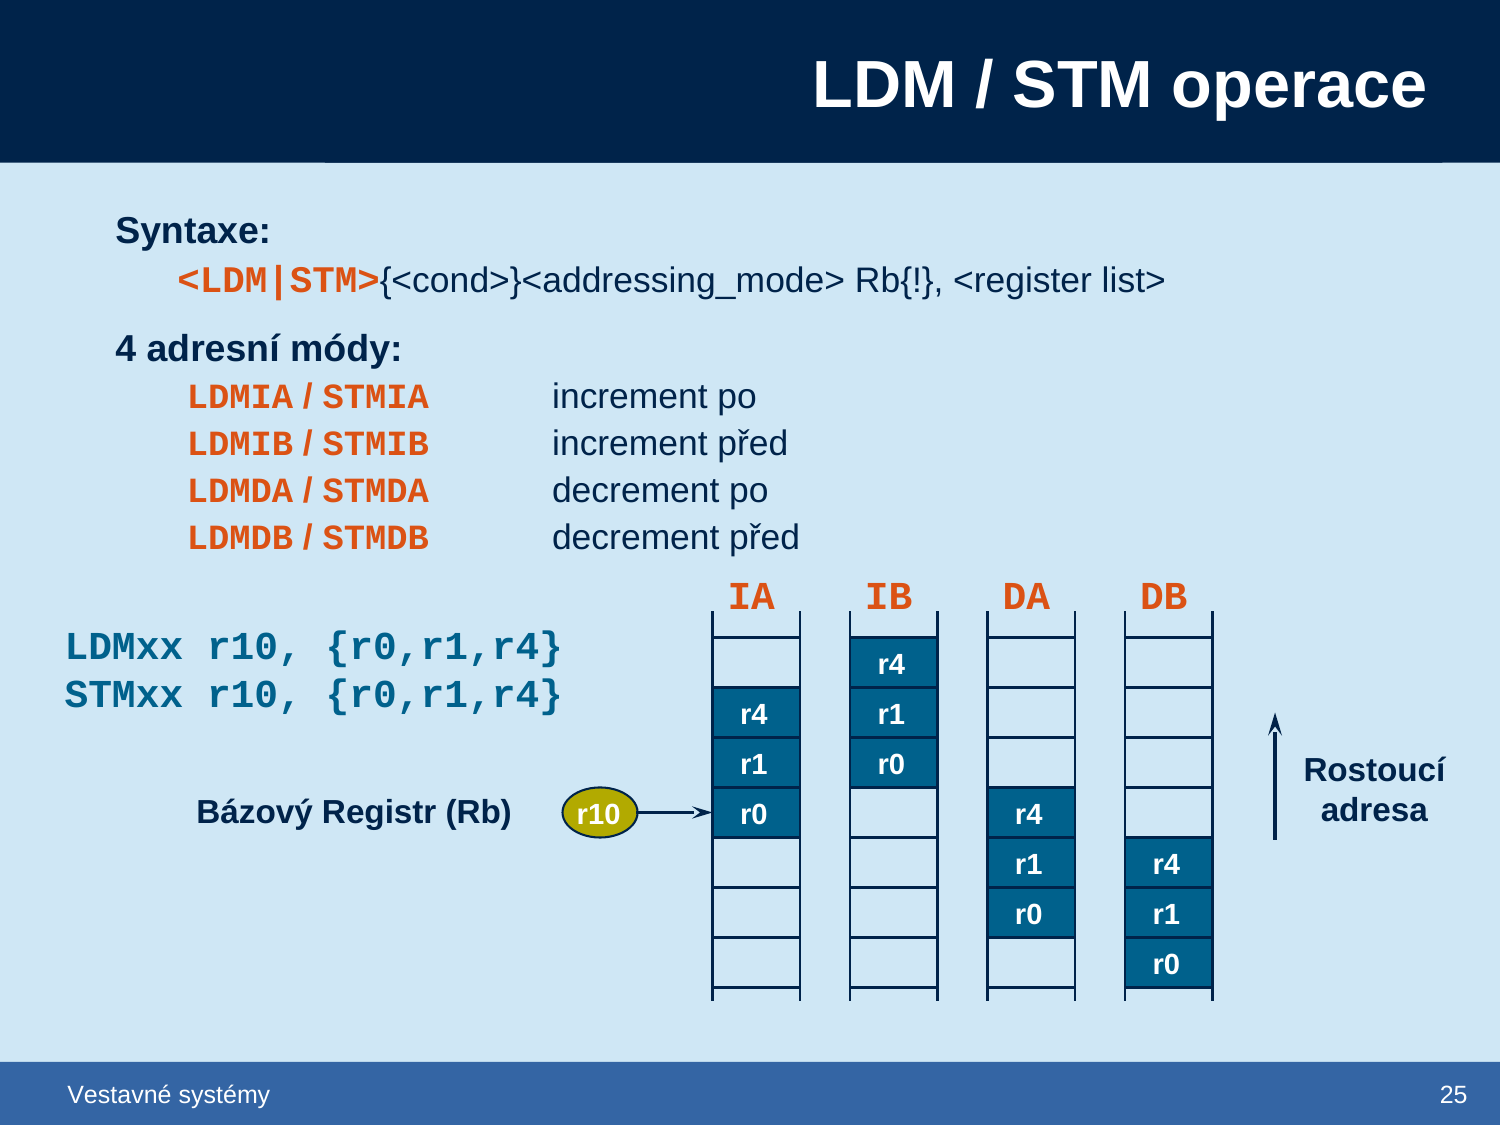

# LDM / STM operace
Syntaxe:
<LDM|STM>{<cond>}<addressing_mode> Rb{!}, <register list>
4 adresní módy:
 LDMIA / STMIA	increment po
 LDMIB / STMIB	increment před
 LDMDA / STMDA	decrement po
 LDMDB / STMDB	decrement před
IA
IB
DA
DB
LDMxx r10, {r0,r1,r4}
STMxx r10, {r0,r1,r4}
r4
r4
r1
r1
r0
Rostoucí
adresa
Bázový Registr (Rb)
r10
r0
r4
r1
r4
r0
r1
r0